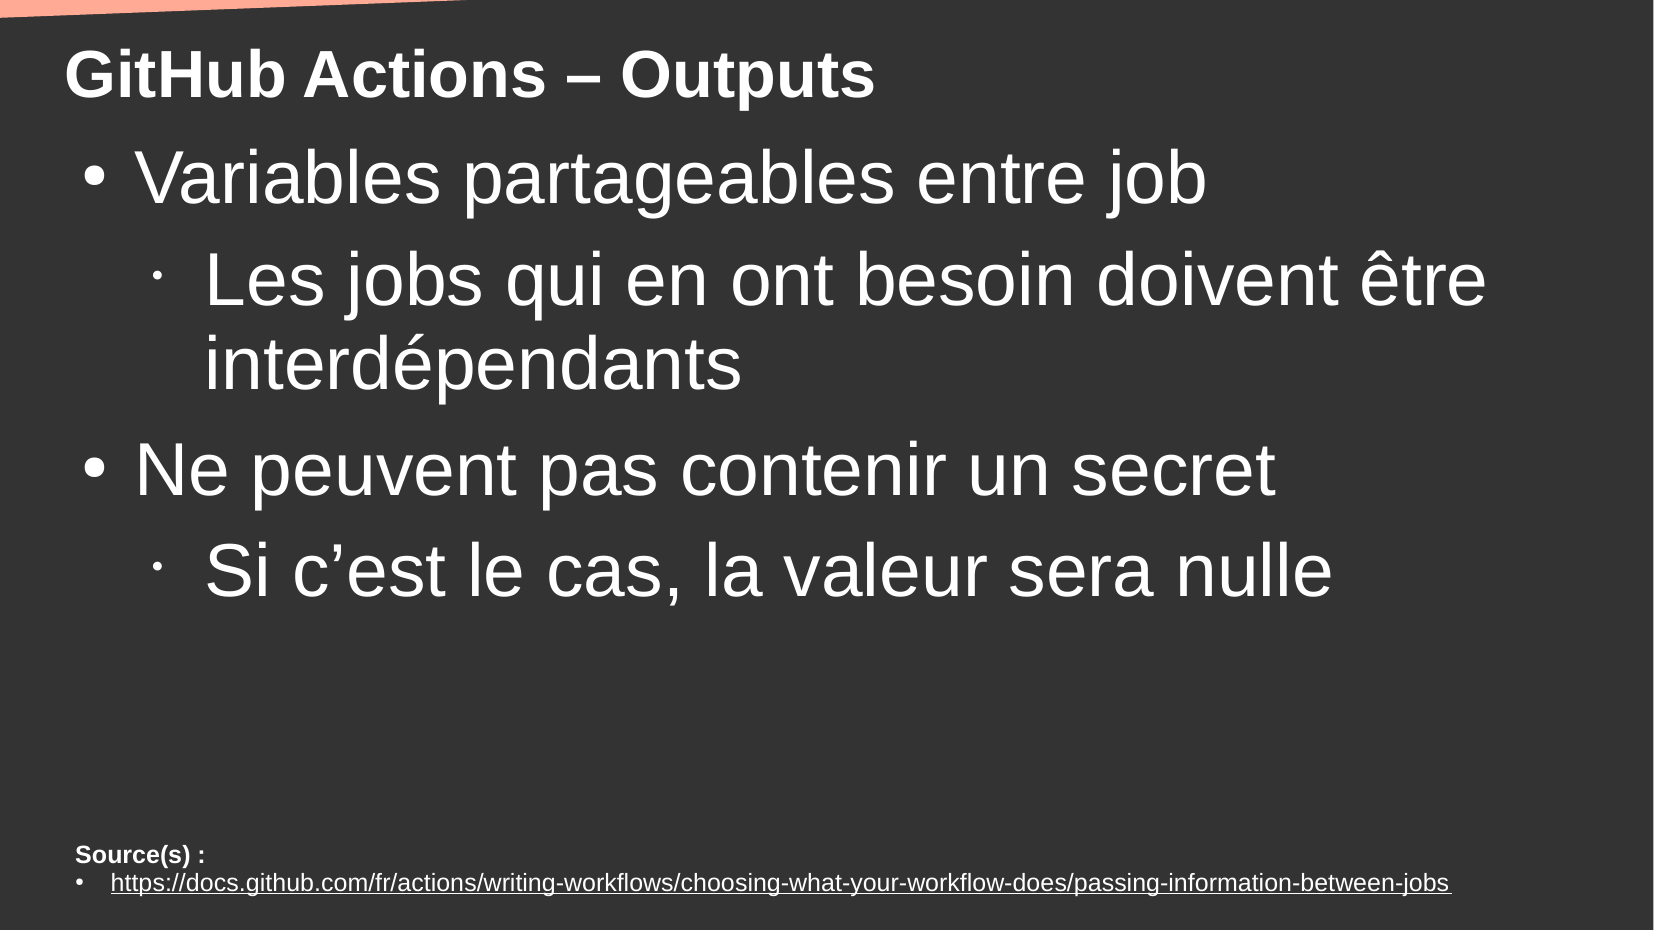

# GitHub Actions – Outputs
Variables partageables entre job
Les jobs qui en ont besoin doivent être interdépendants
Ne peuvent pas contenir un secret
Si c’est le cas, la valeur sera nulle
Source(s) :
https://docs.github.com/fr/actions/writing-workflows/choosing-what-your-workflow-does/passing-information-between-jobs